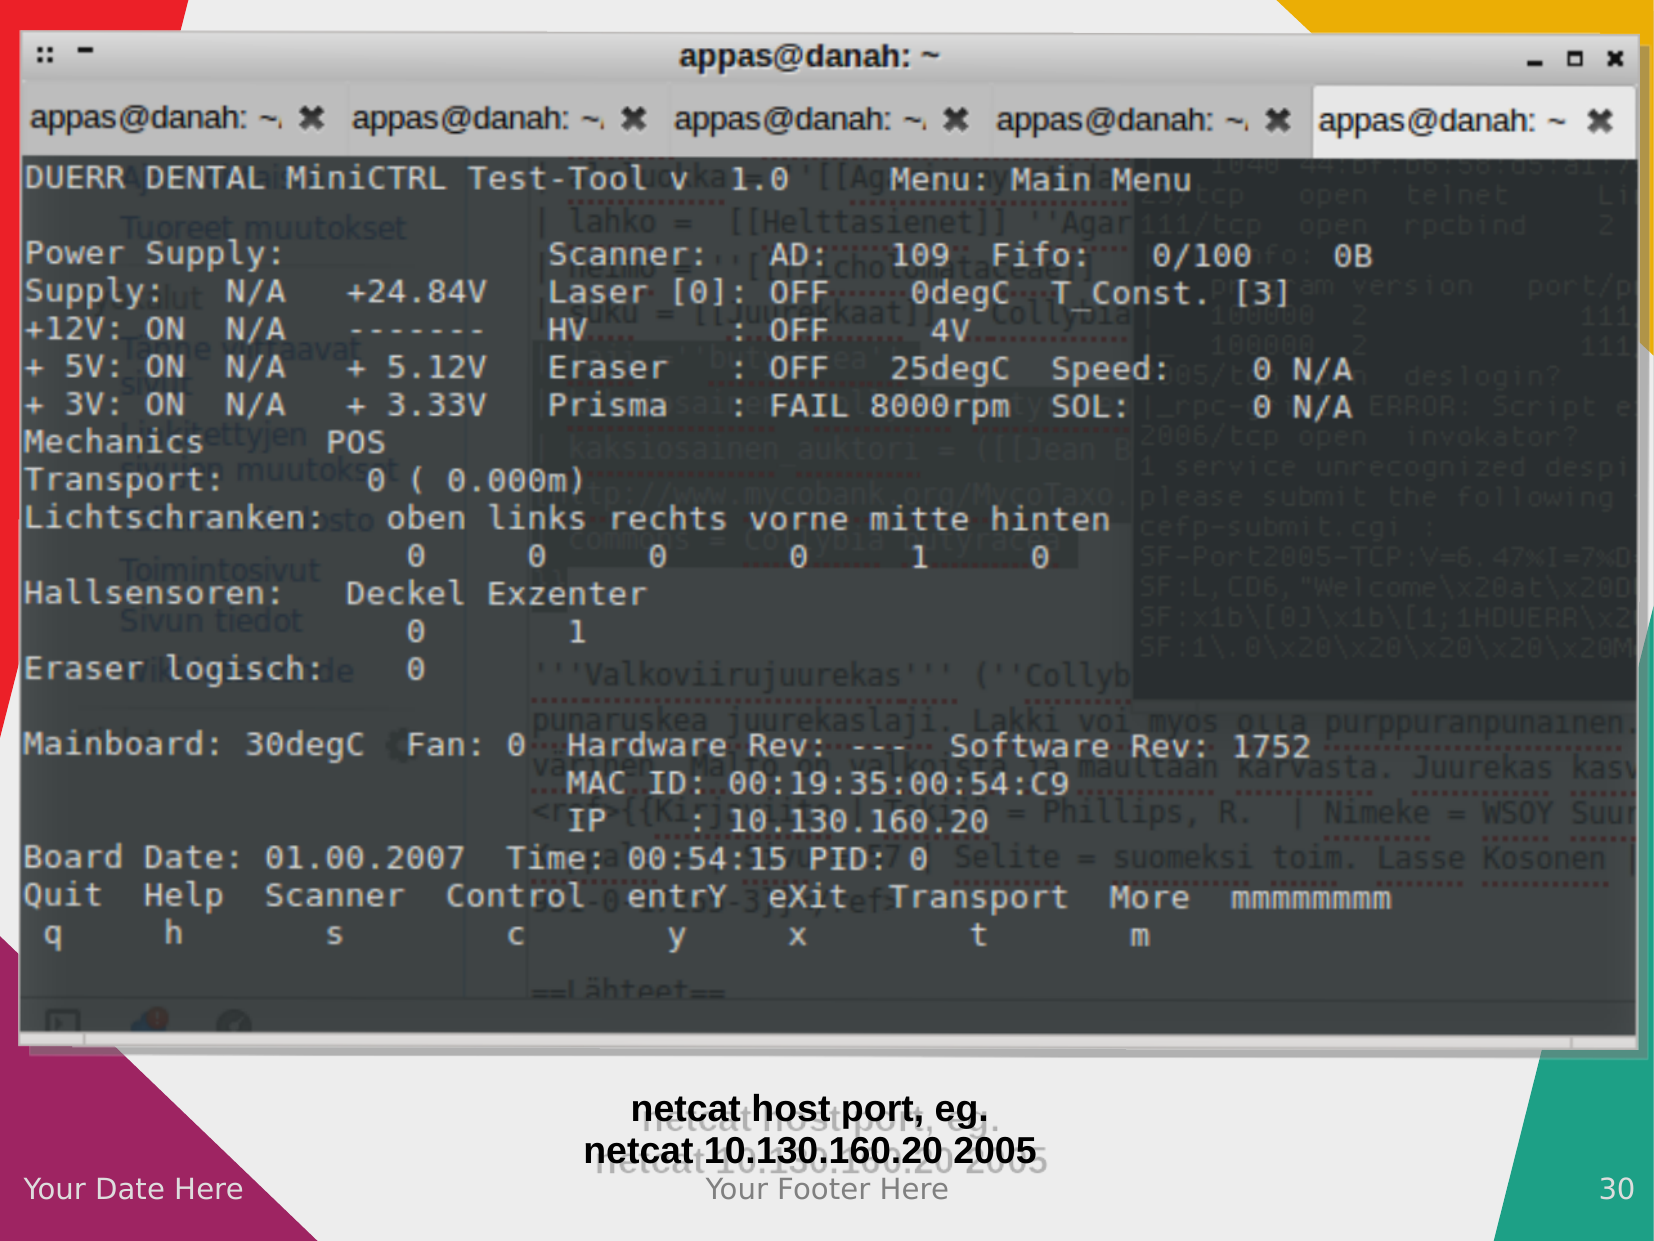

netcat host port, eg.
netcat 10.130.160.20 2005
Your Date Here
Your Footer Here
30